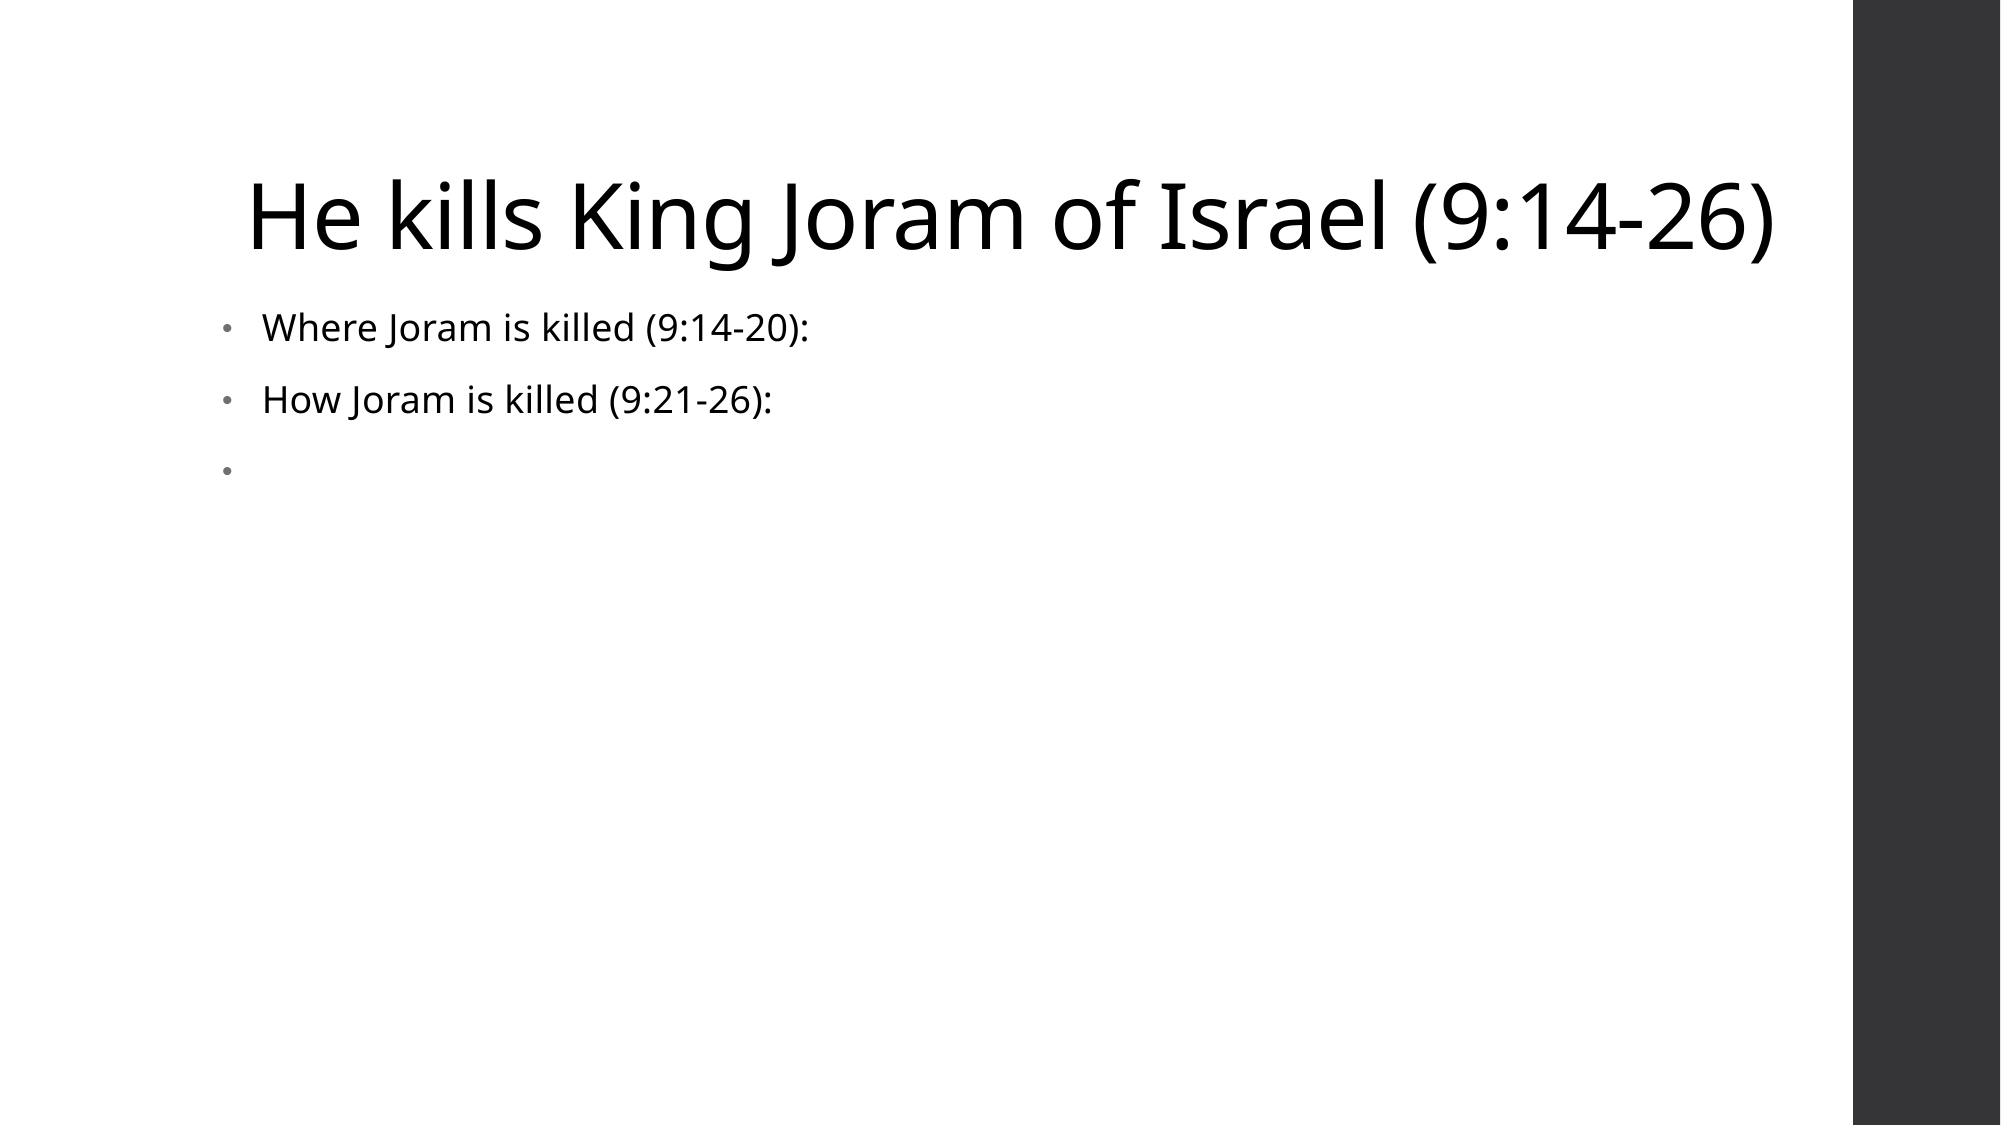

# He kills King Joram of Israel (9:14-26)
 Where Joram is killed (9:14-20):
 How Joram is killed (9:21-26):